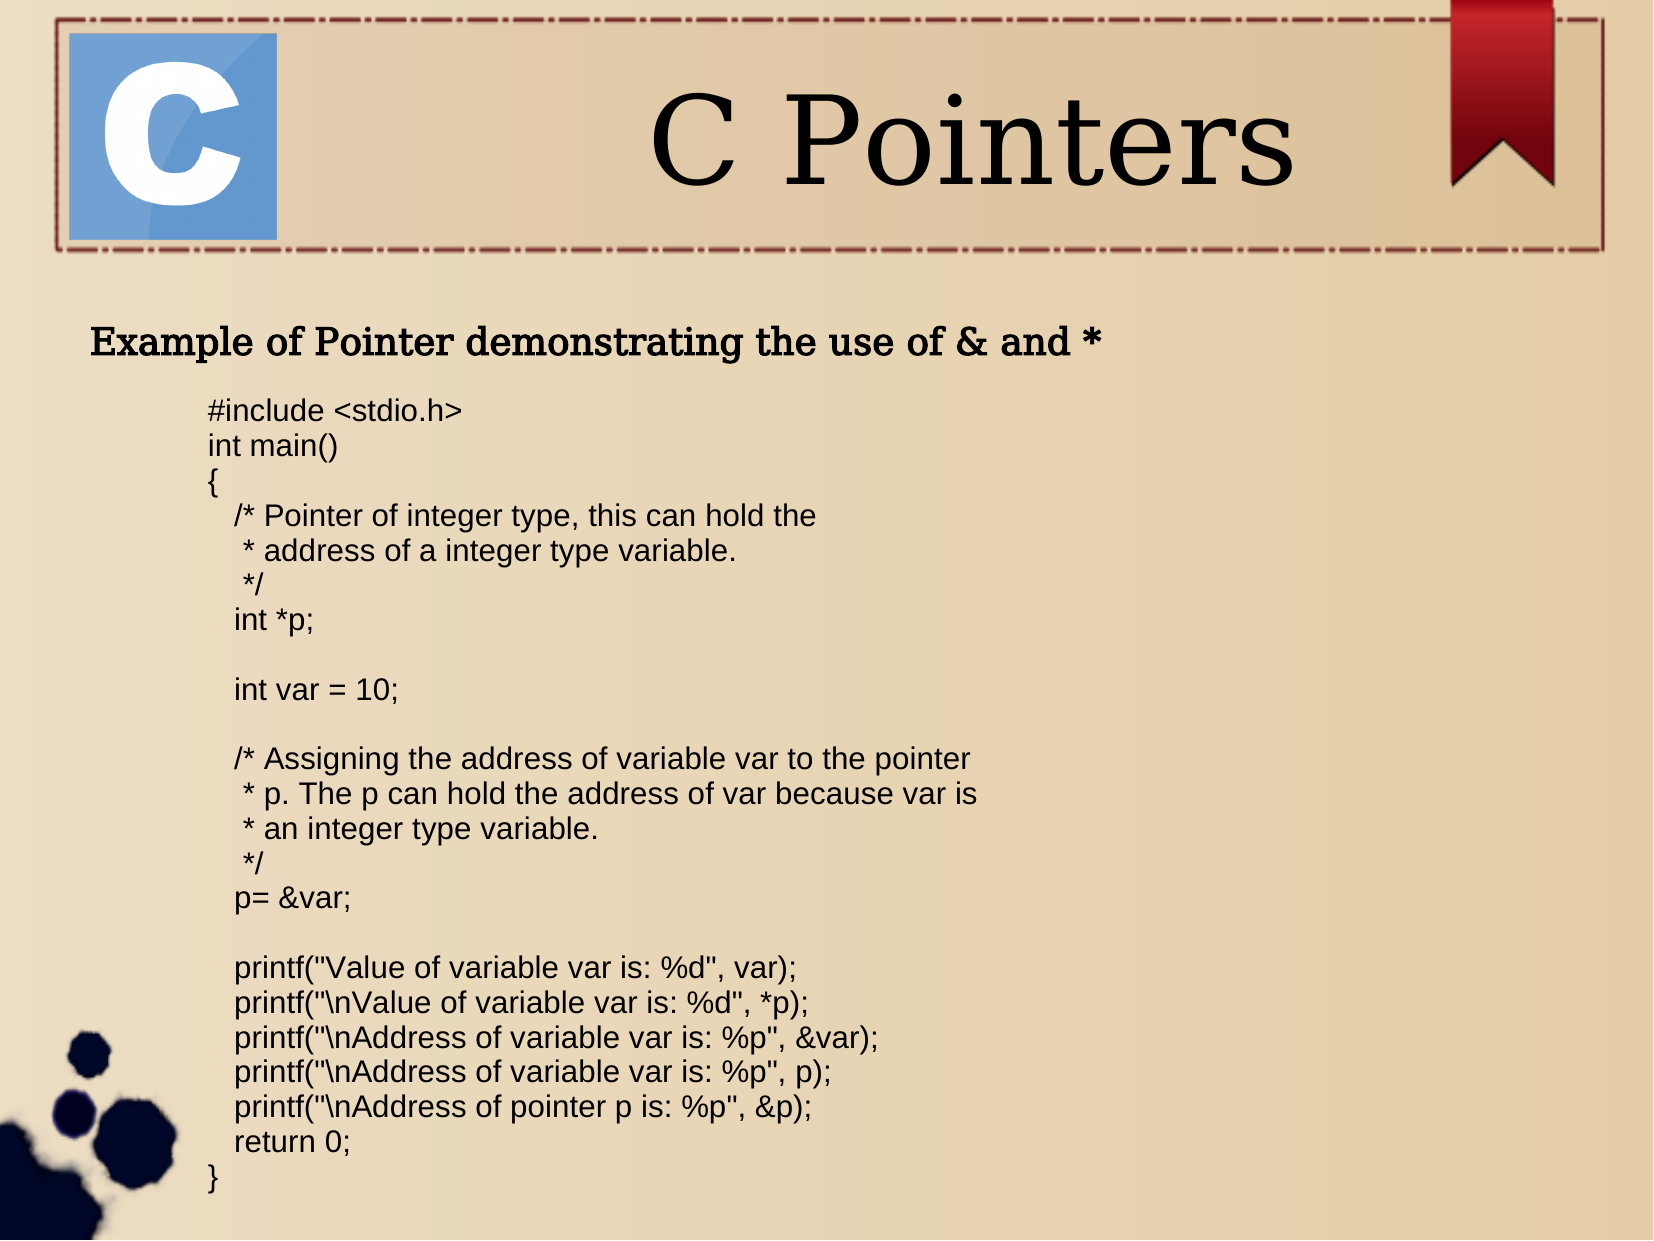

# C Pointers
Example of Pointer demonstrating the use of & and *
#include <stdio.h>
int main()
{
 /* Pointer of integer type, this can hold the
 * address of a integer type variable.
 */
 int *p;
 int var = 10;
 /* Assigning the address of variable var to the pointer
 * p. The p can hold the address of var because var is
 * an integer type variable.
 */
 p= &var;
 printf("Value of variable var is: %d", var);
 printf("\nValue of variable var is: %d", *p);
 printf("\nAddress of variable var is: %p", &var);
 printf("\nAddress of variable var is: %p", p);
 printf("\nAddress of pointer p is: %p", &p);
 return 0;
}